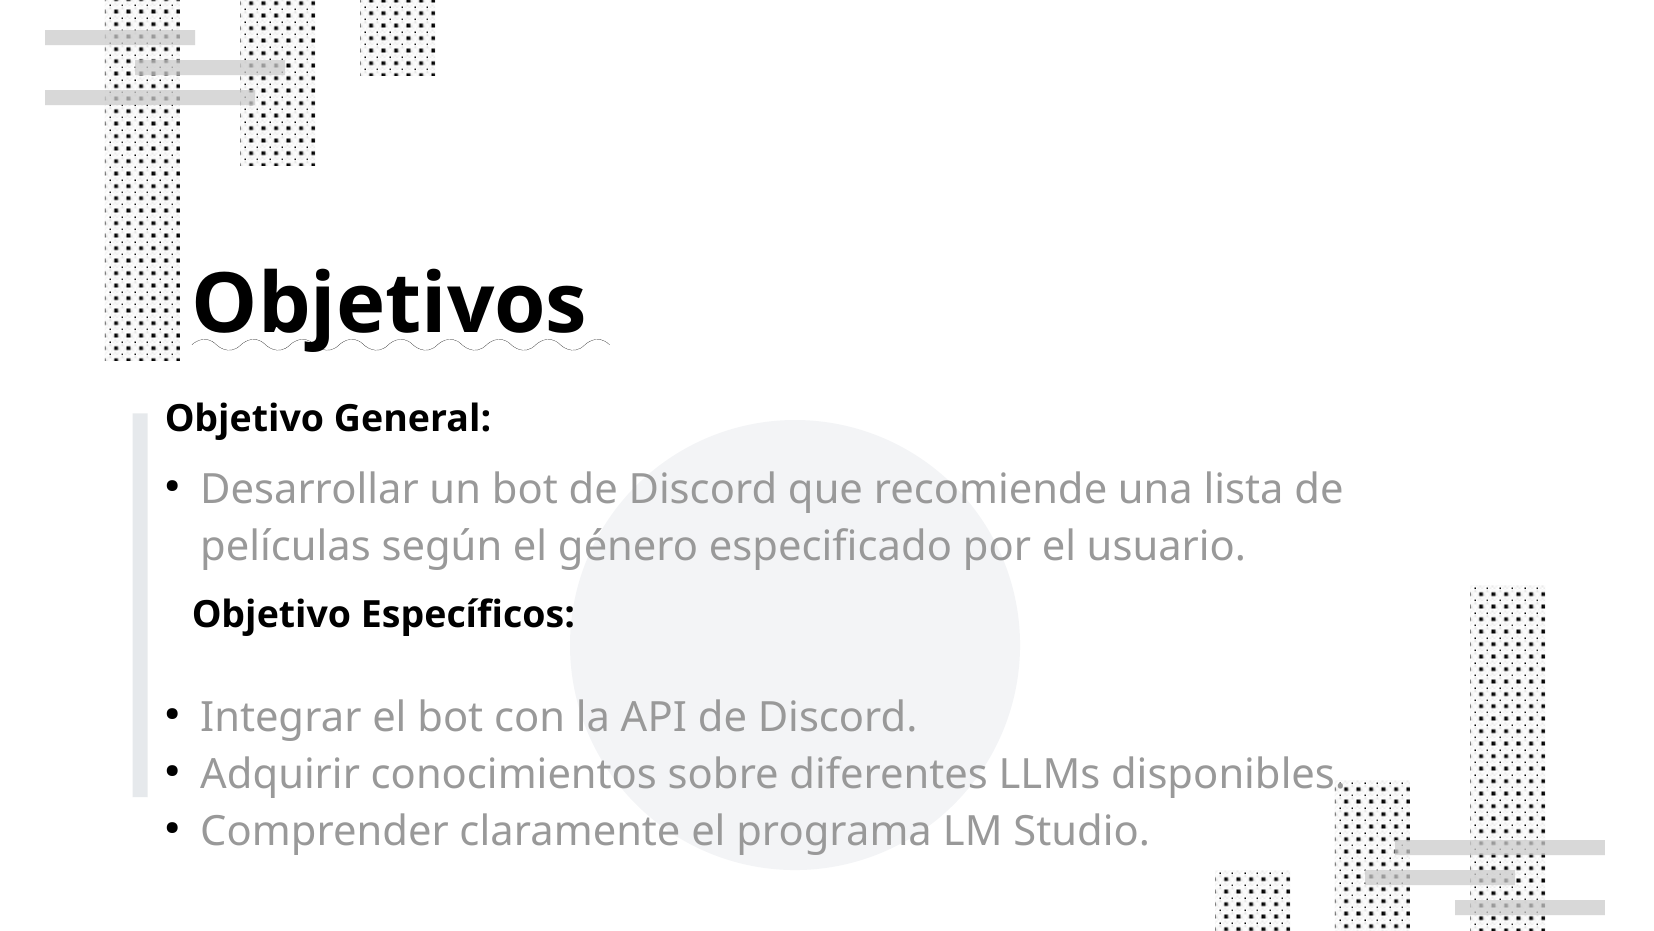

Objetivos
Objetivo General:
Desarrollar un bot de Discord que recomiende una lista de películas según el género especificado por el usuario.
Integrar el bot con la API de Discord.
Adquirir conocimientos sobre diferentes LLMs disponibles.
Comprender claramente el programa LM Studio.
Objetivo Específicos: